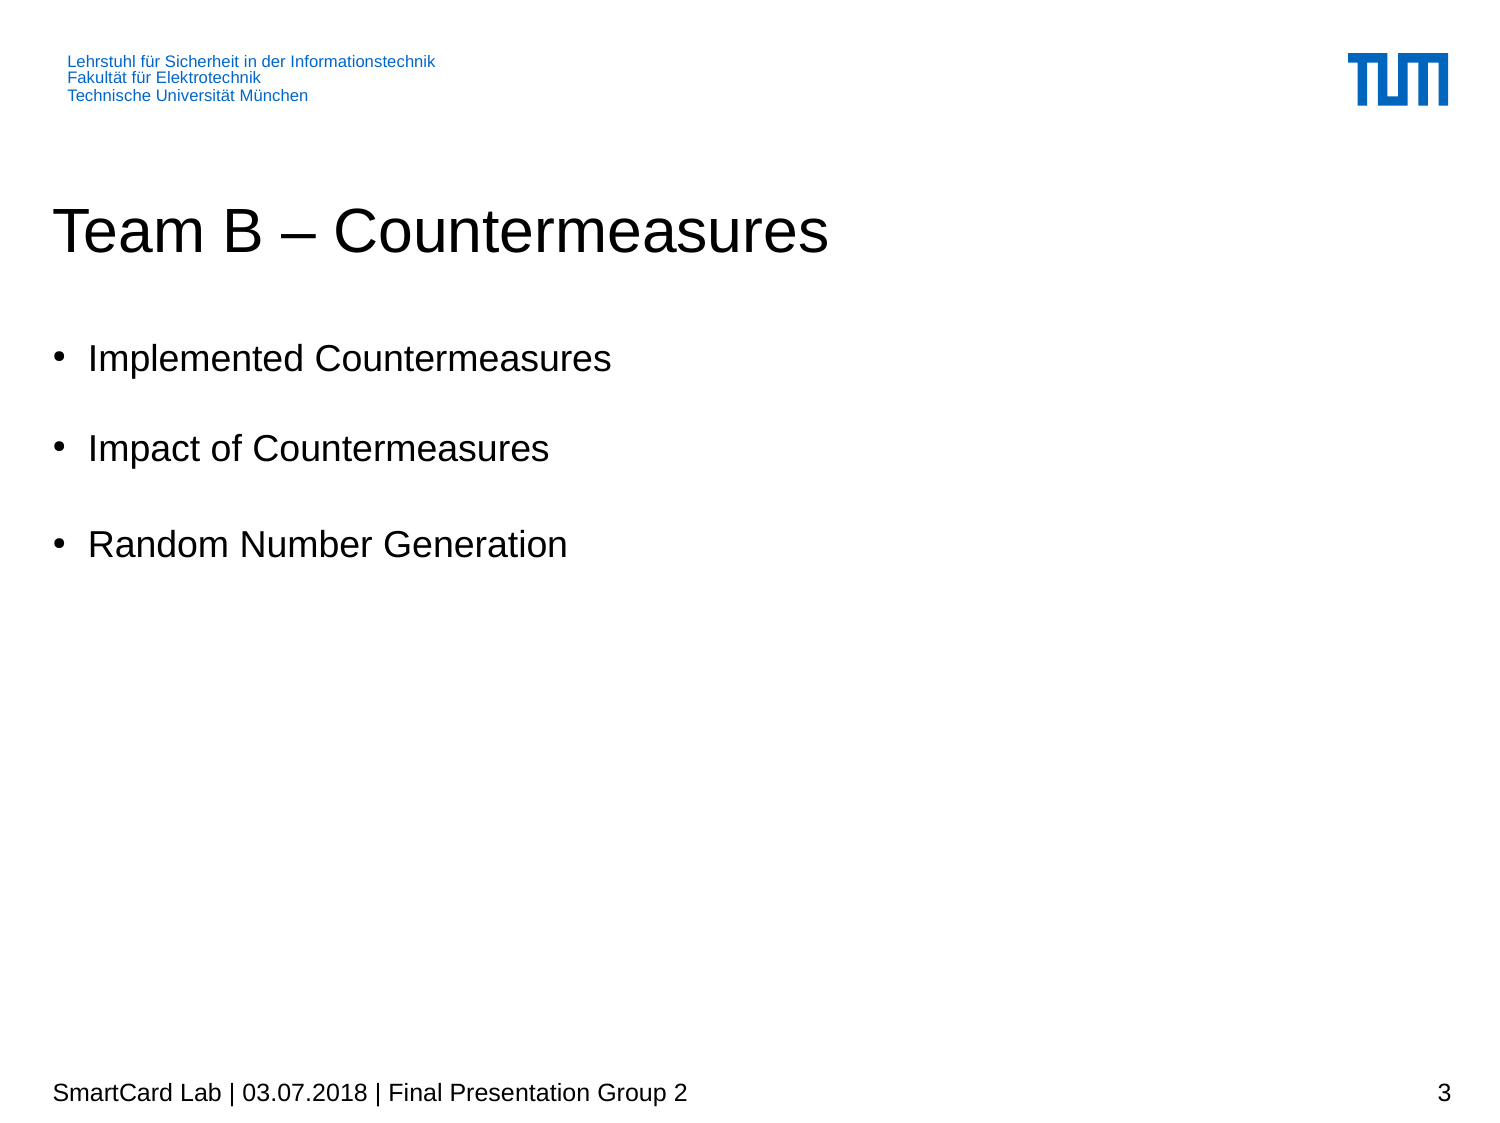

# Team B – Countermeasures
Implemented Countermeasures
Impact of Countermeasures
Random Number Generation
SmartCard Lab | 03.07.2018 | Final Presentation Group 2
3